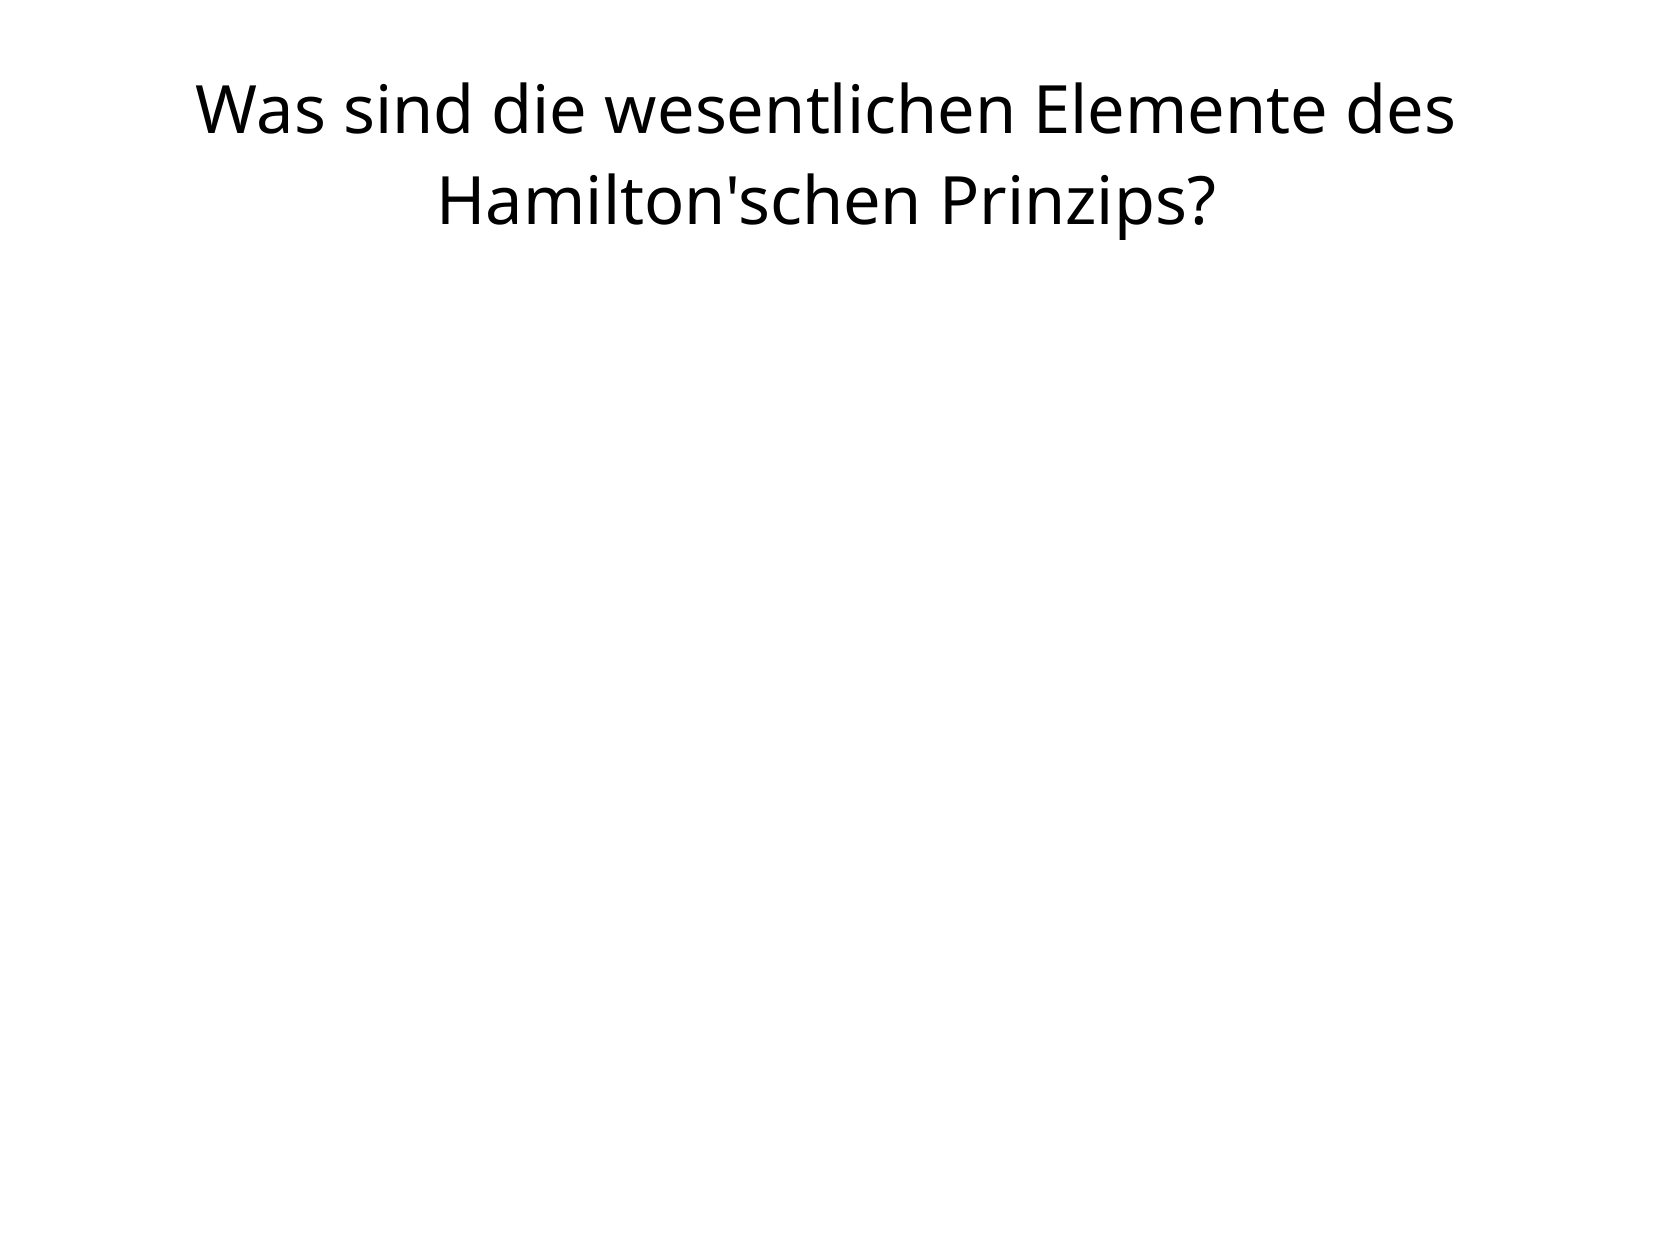

# Was sind die wesentlichen Elemente des Hamilton'schen Prinzips?